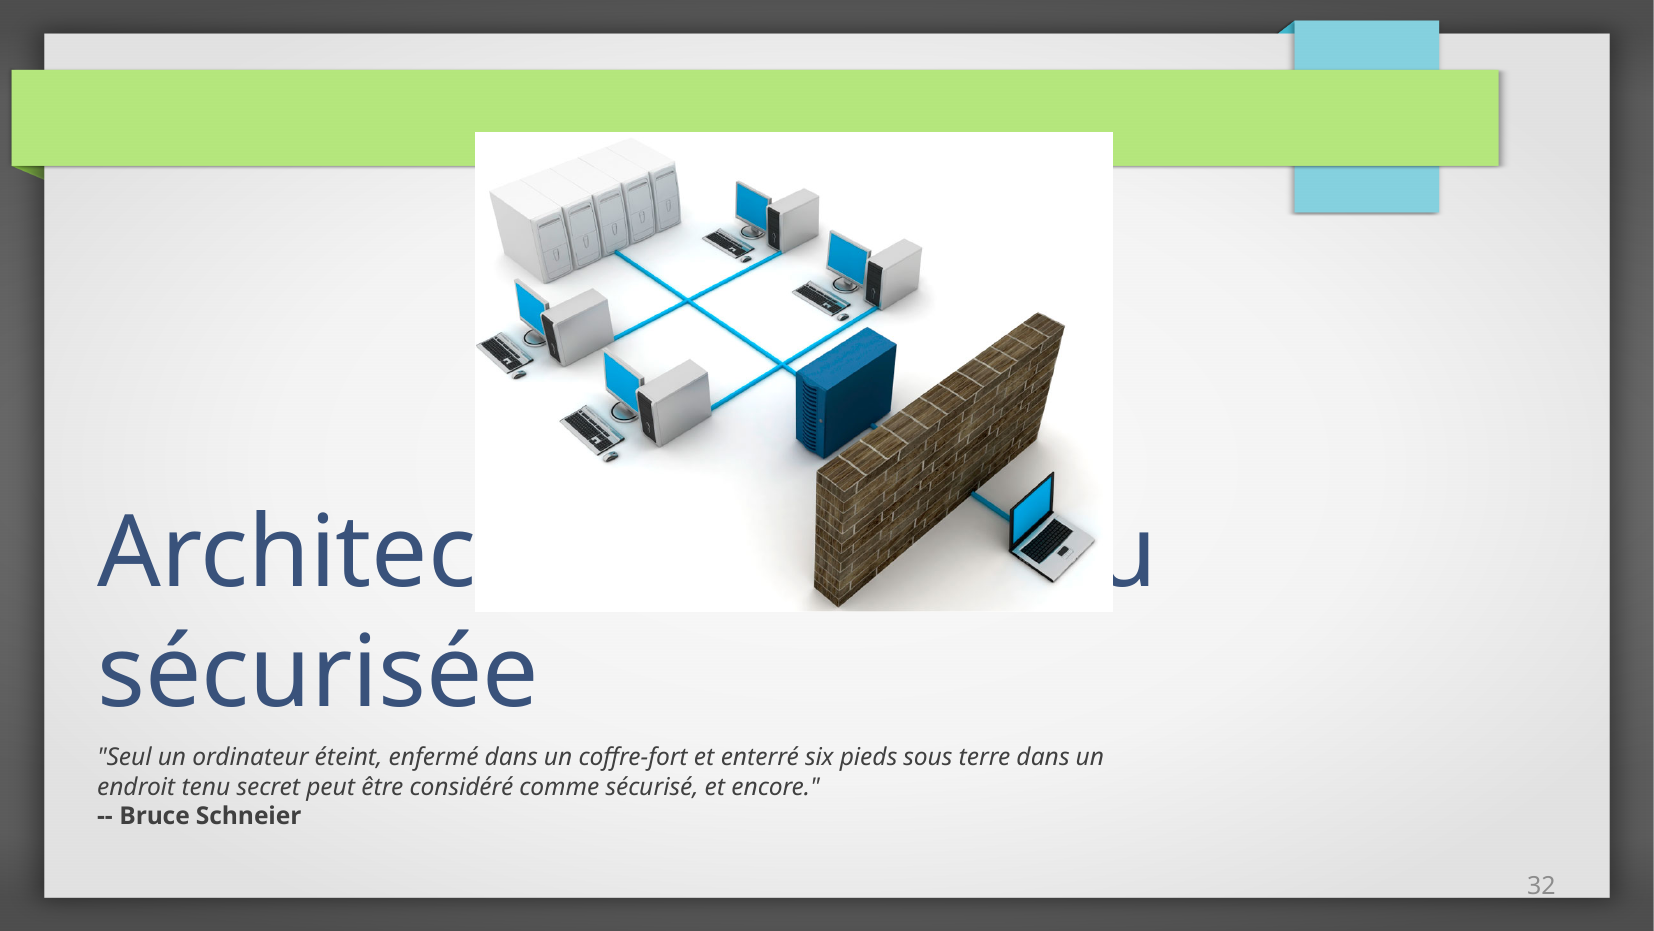

Architecture de réseau sécurisée
"Seul un ordinateur éteint, enfermé dans un coffre-fort et enterré six pieds sous terre dans un endroit tenu secret peut être considéré comme sécurisé, et encore."
-- Bruce Schneier